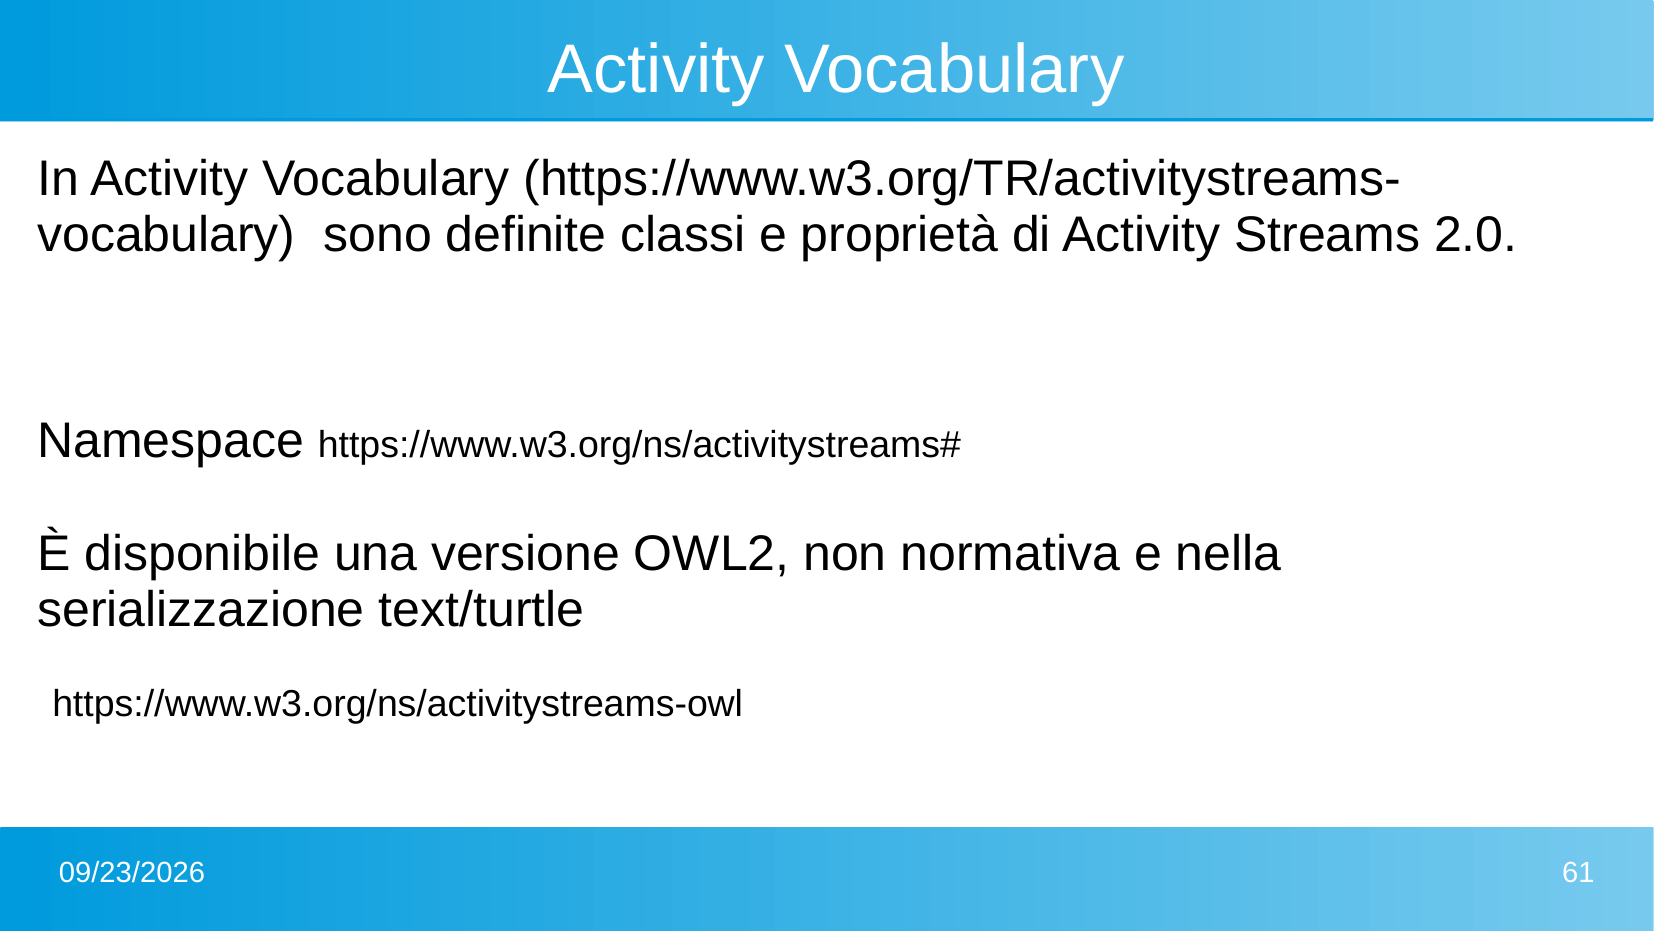

# Activity Vocabulary
In Activity Vocabulary (https://www.w3.org/TR/activitystreams-vocabulary) sono definite classi e proprietà di Activity Streams 2.0.
Namespace https://www.w3.org/ns/activitystreams#
È disponibile una versione OWL2, non normativa e nella serializzazione text/turtle
https://www.w3.org/ns/activitystreams-owl
61